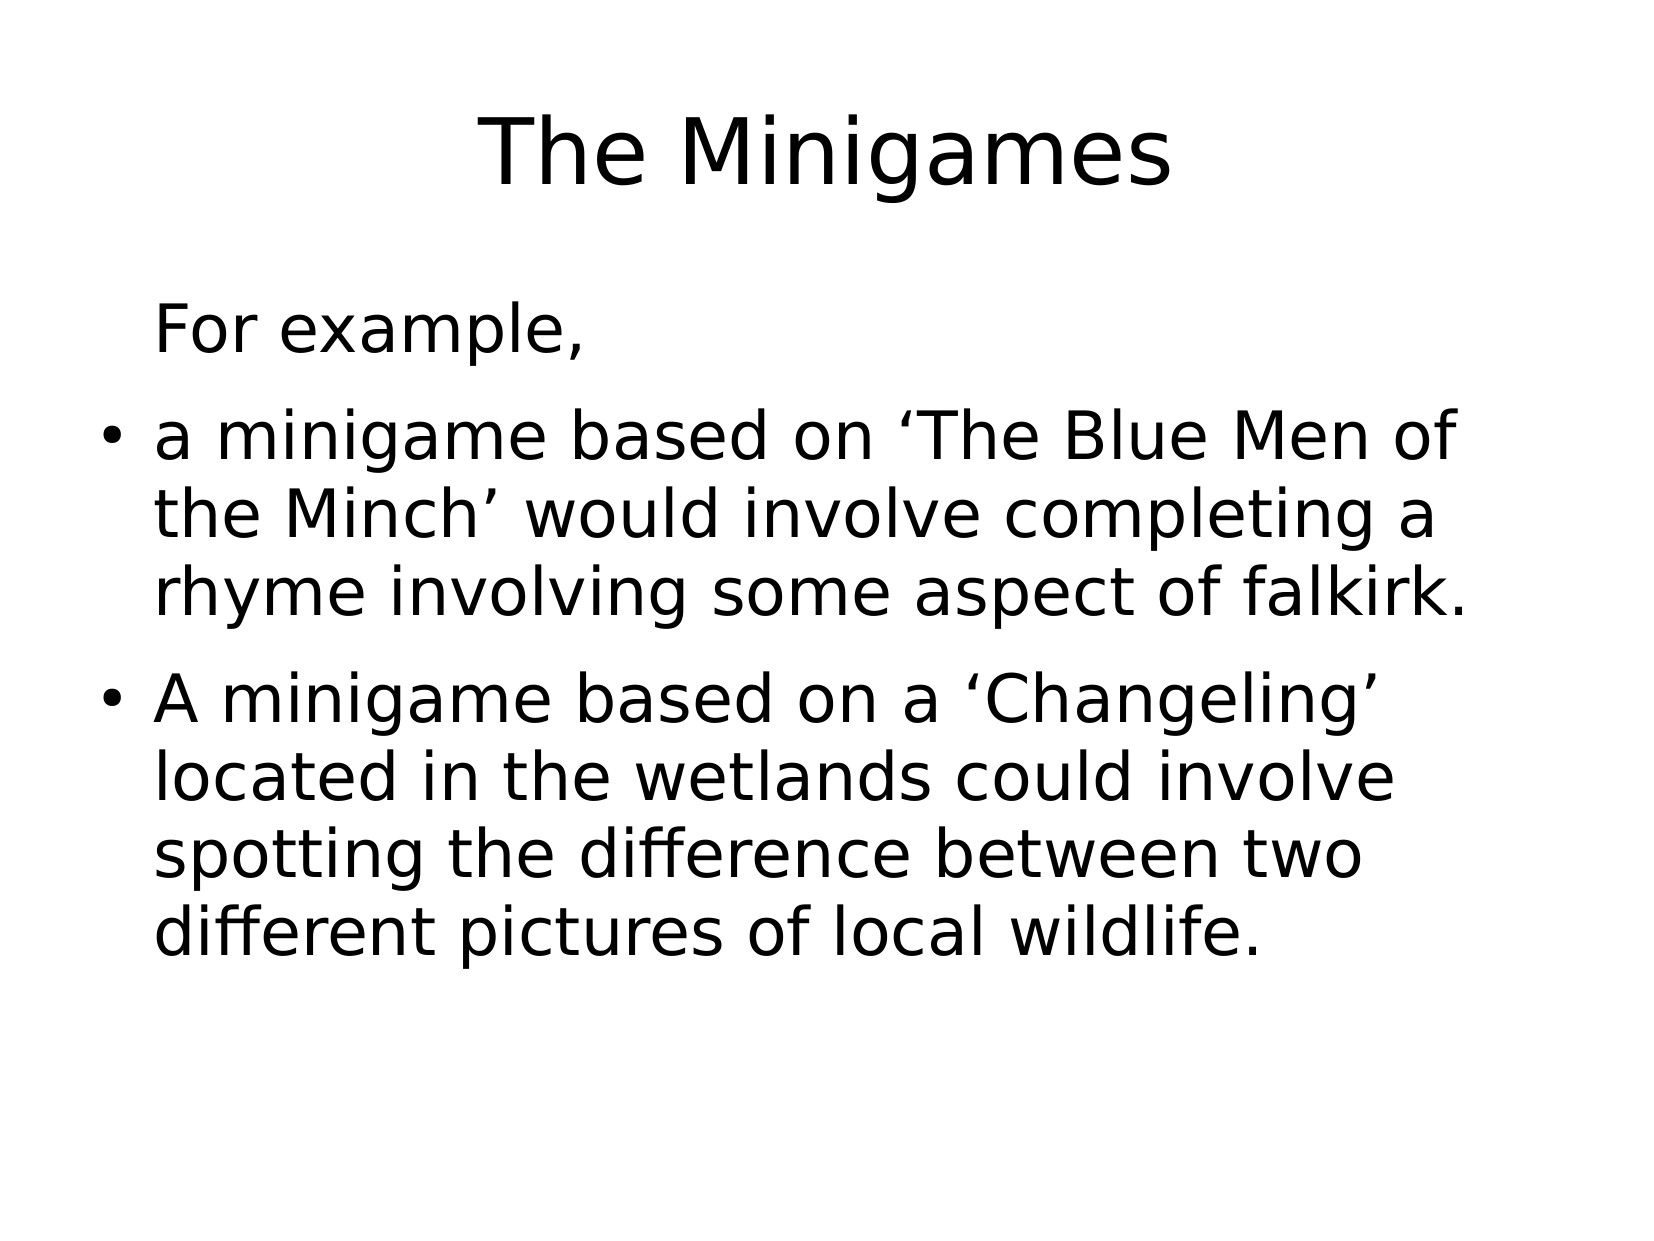

# The Minigames
For example,
a minigame based on ‘The Blue Men of the Minch’ would involve completing a rhyme involving some aspect of falkirk.
A minigame based on a ‘Changeling’ located in the wetlands could involve spotting the difference between two different pictures of local wildlife.